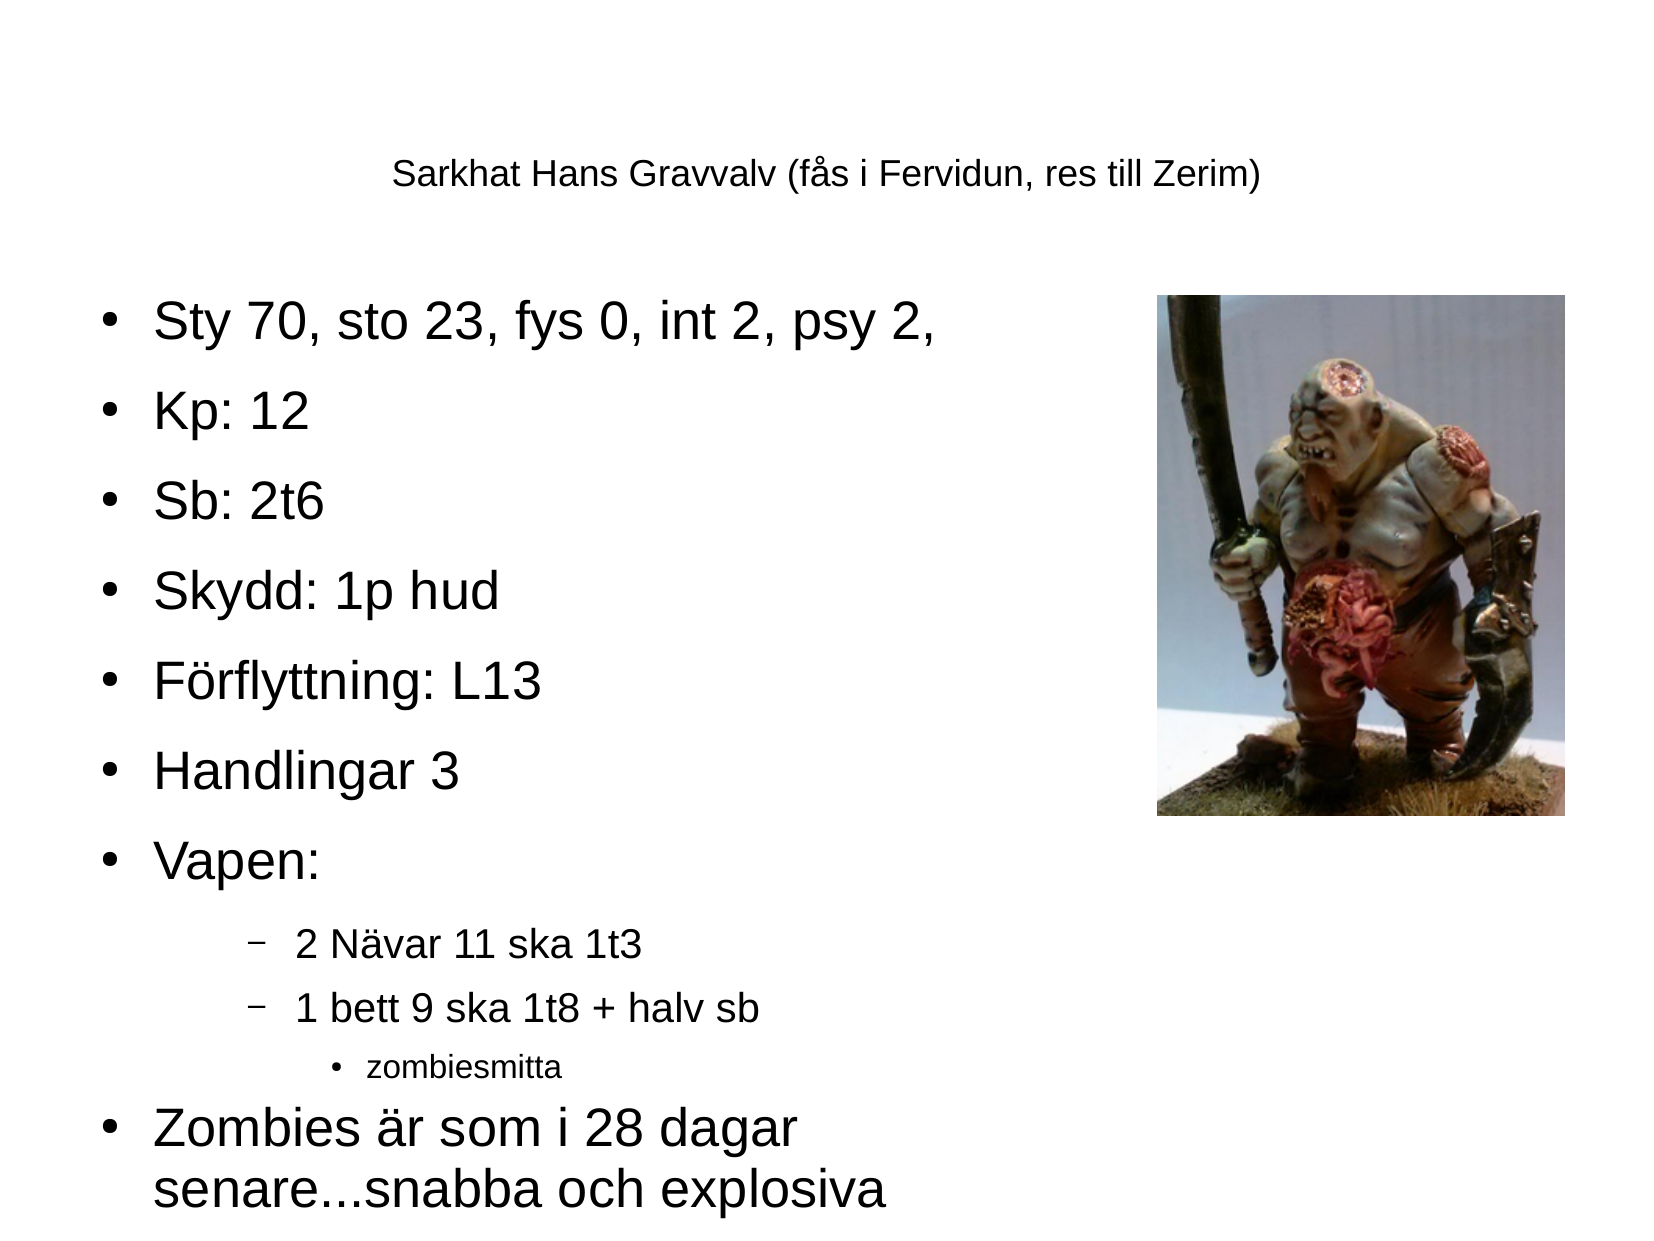

# Sarkhat Hans Gravvalv (fås i Fervidun, res till Zerim)
Sty 70, sto 23, fys 0, int 2, psy 2,
Kp: 12
Sb: 2t6
Skydd: 1p hud
Förflyttning: L13
Handlingar 3
Vapen:
2 Nävar 11 ska 1t3
1 bett 9 ska 1t8 + halv sb
zombiesmitta
Zombies är som i 28 dagar senare...snabba och explosiva